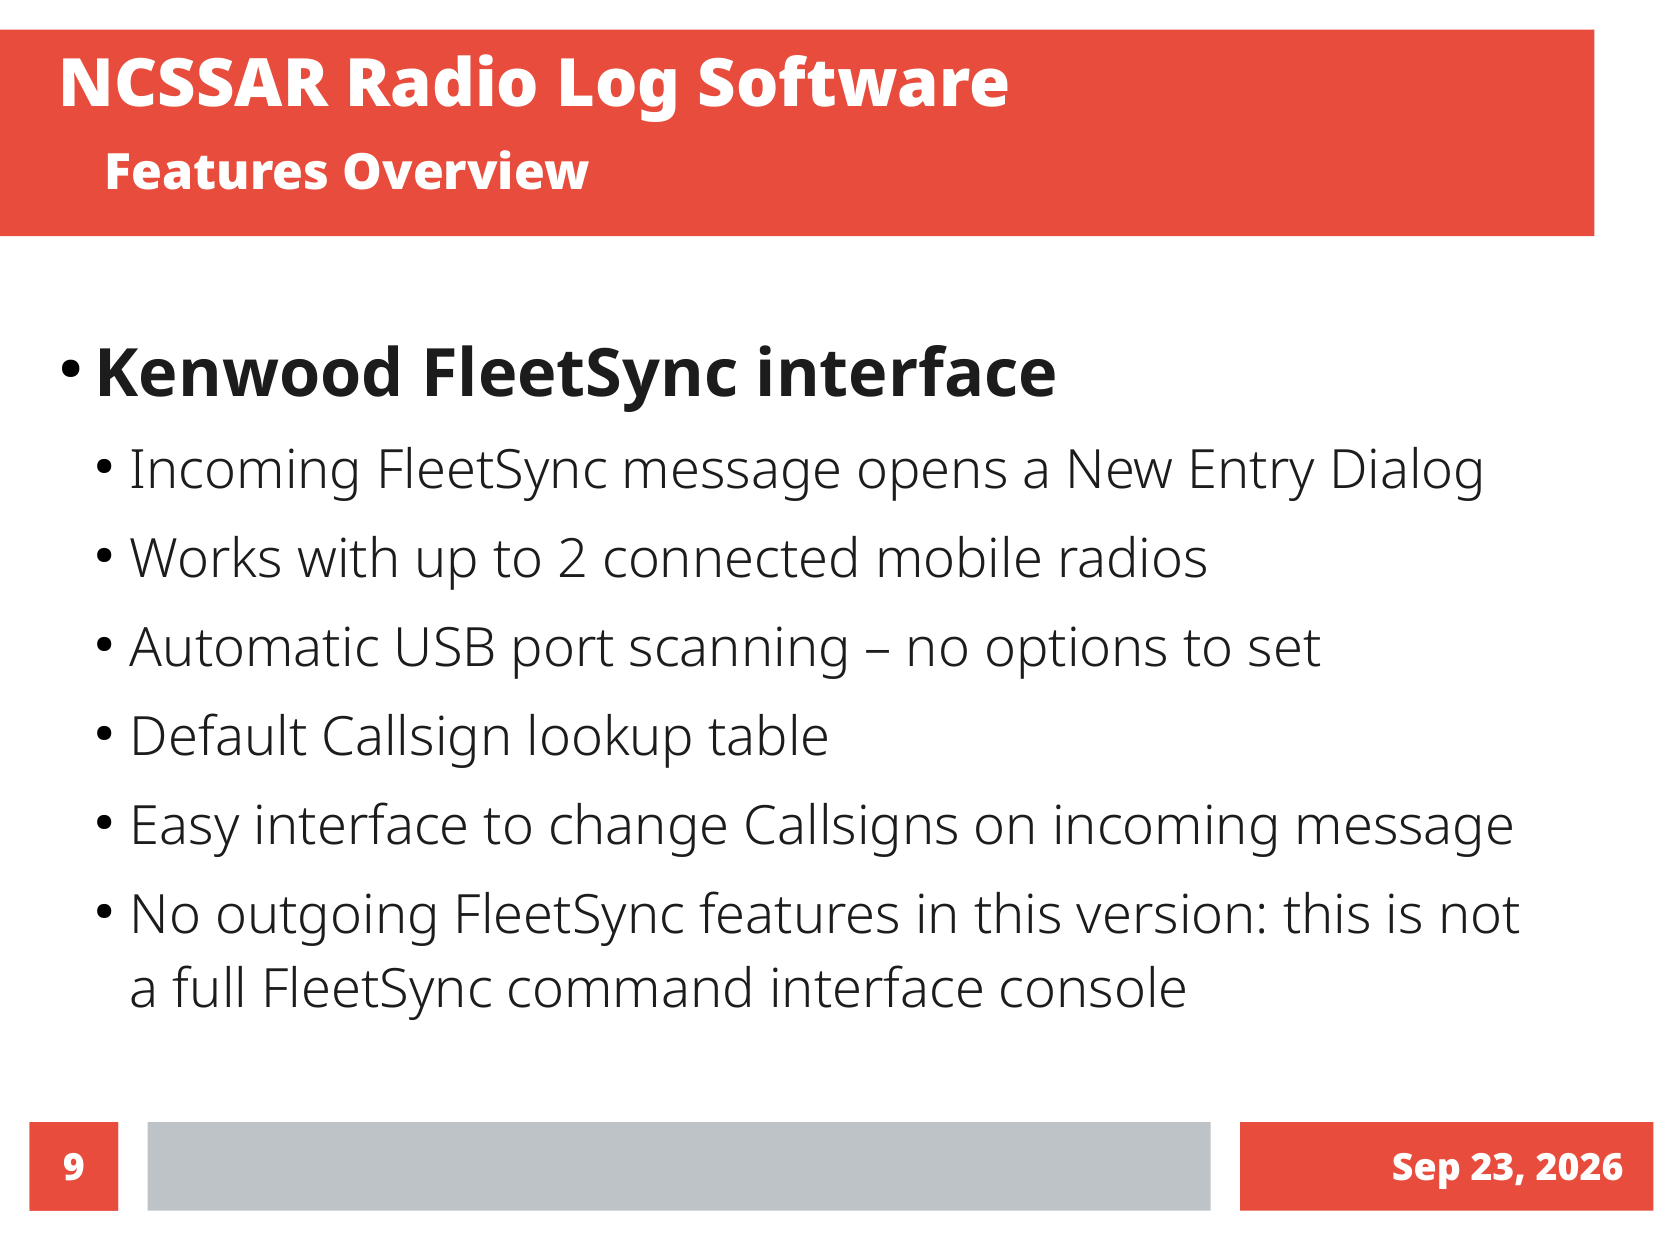

# NCSSAR Radio Log Software Features Overview
Kenwood FleetSync interface
Incoming FleetSync message opens a New Entry Dialog
Works with up to 2 connected mobile radios
Automatic USB port scanning – no options to set
Default Callsign lookup table
Easy interface to change Callsigns on incoming message
No outgoing FleetSync features in this version: this is not a full FleetSync command interface console
9